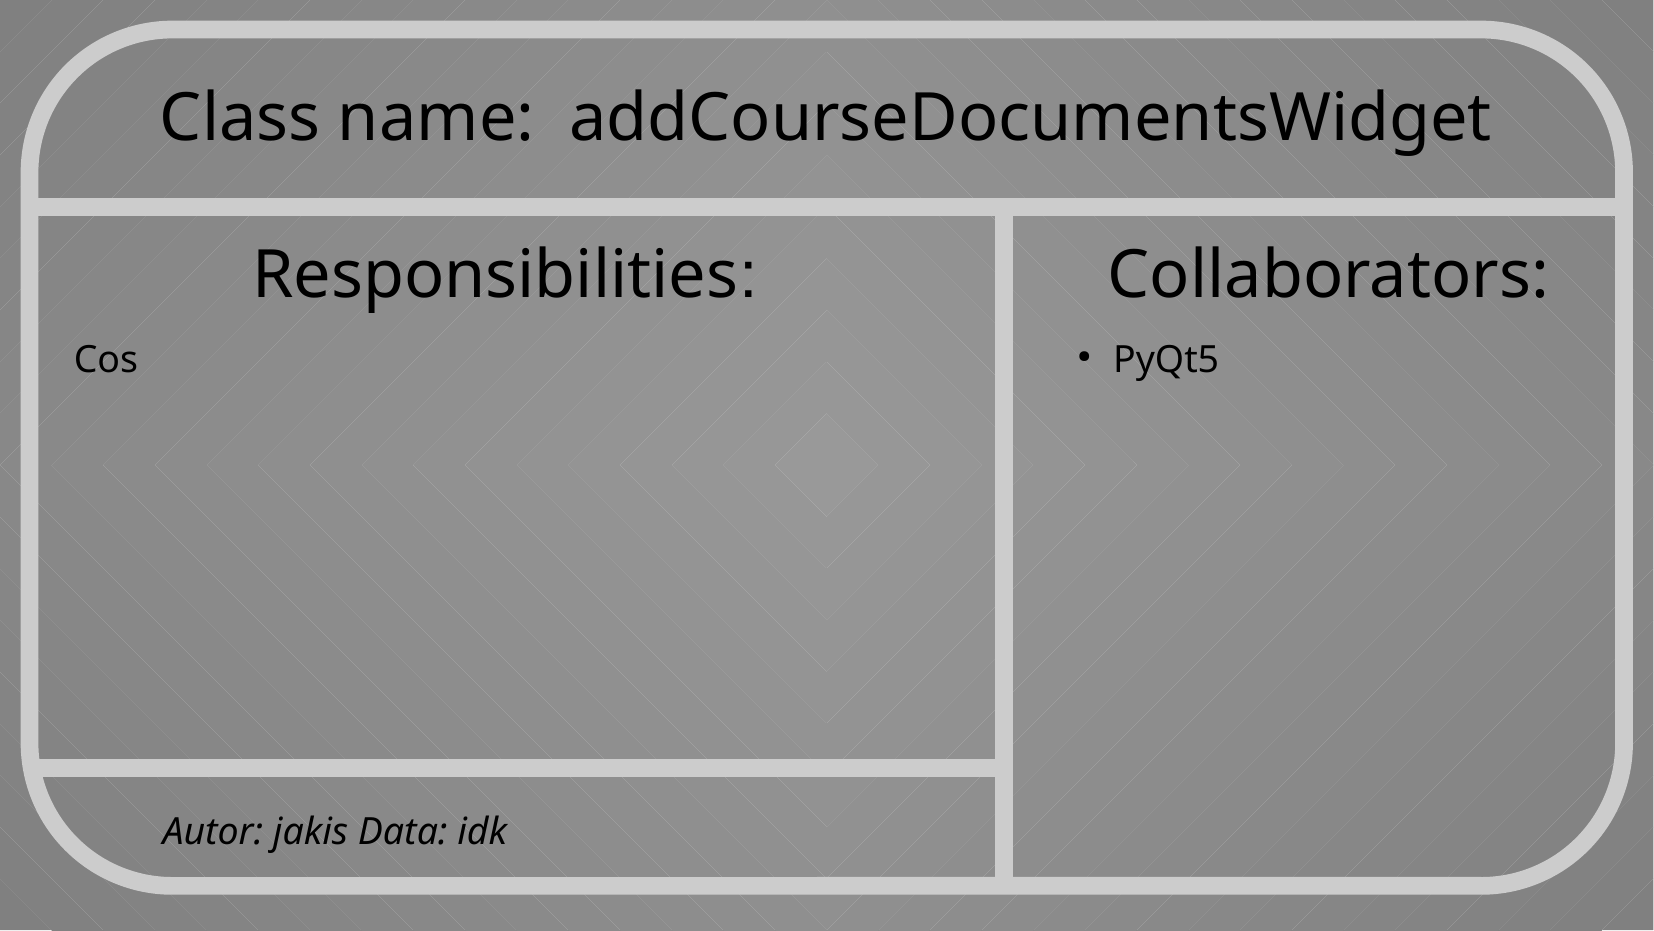

# Class name: addCourseDocumentsWidget
Responsibilities:
Collaborators:
Cos
PyQt5
Autor: jakis Data: idk